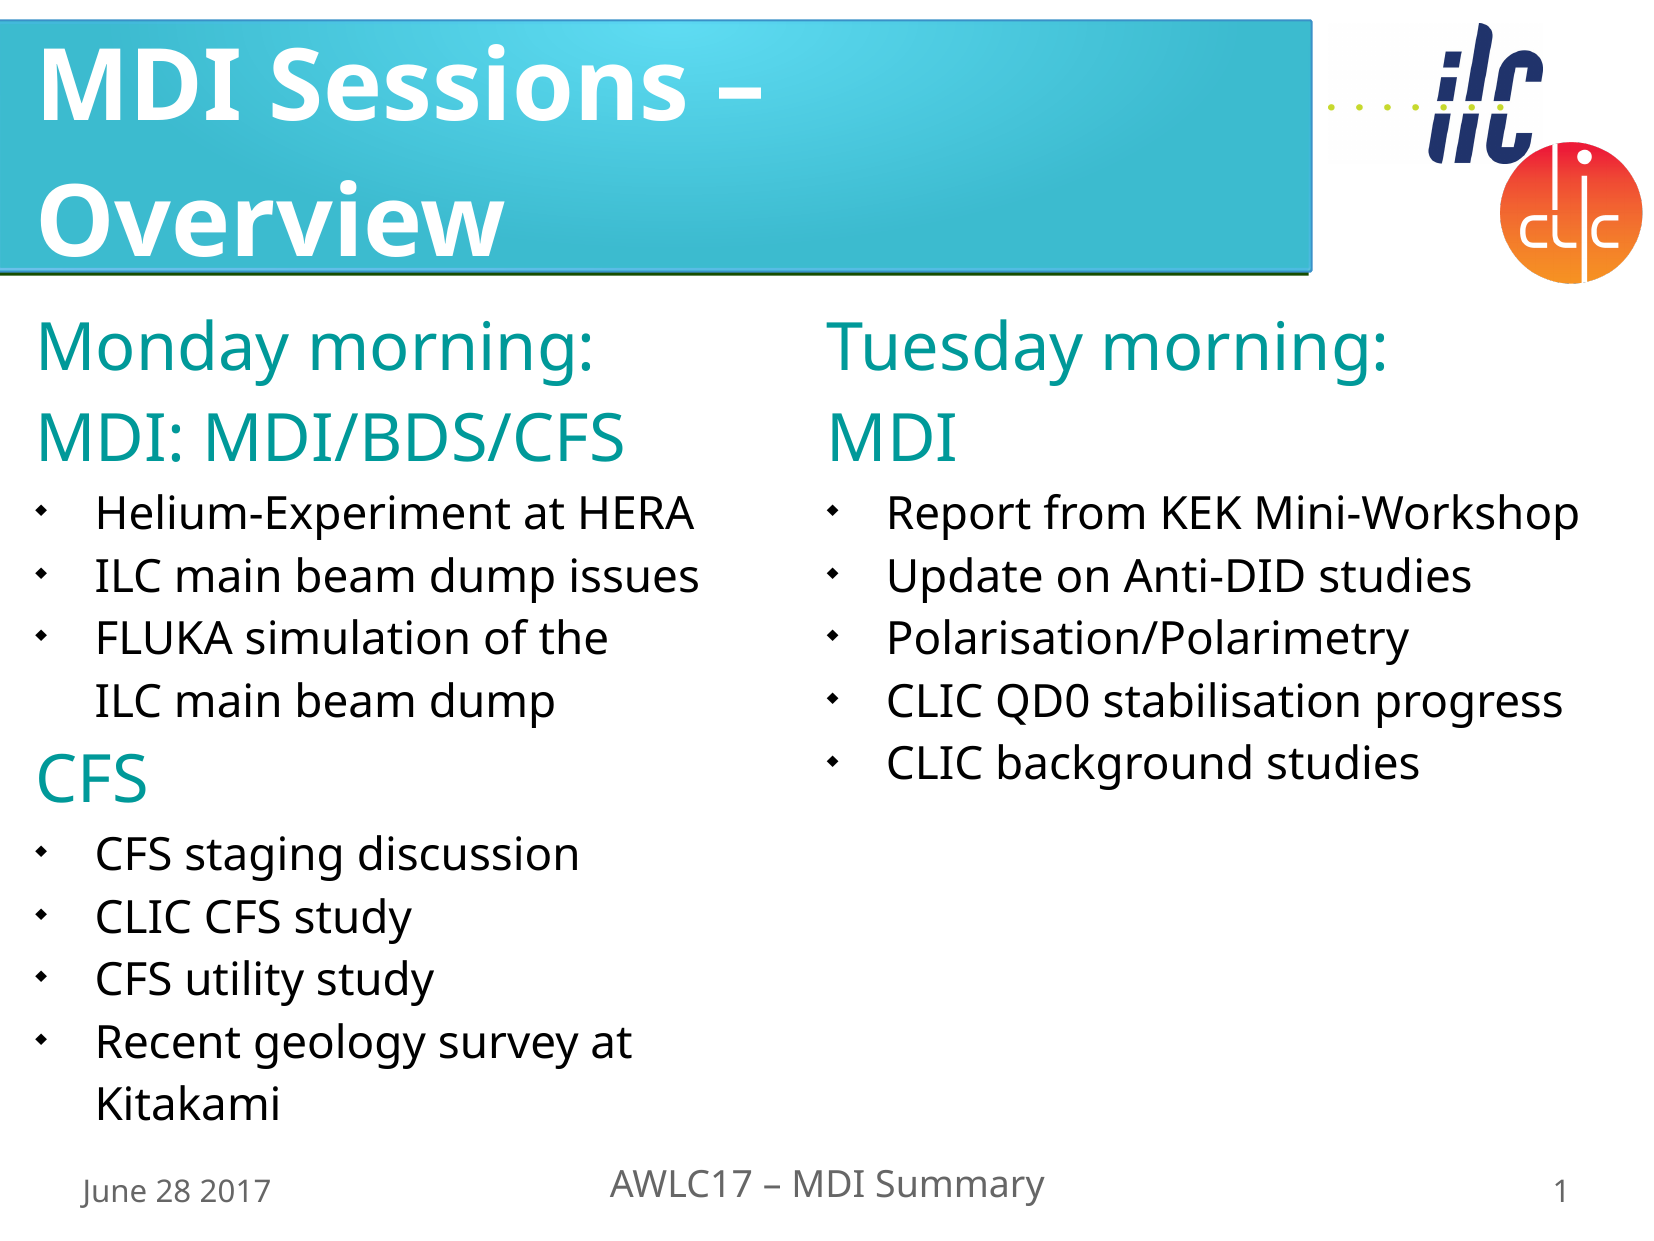

# MDI Sessions – Overview
Monday morning:
MDI: MDI/BDS/CFS
Helium-Experiment at HERA
ILC main beam dump issues
FLUKA simulation of the
ILC main beam dump
CFS
CFS staging discussion
CLIC CFS study
CFS utility study
Recent geology survey at Kitakami
Tuesday morning:
MDI
Report from KEK Mini-Workshop
Update on Anti-DID studies
Polarisation/Polarimetry
CLIC QD0 stabilisation progress
CLIC background studies
1